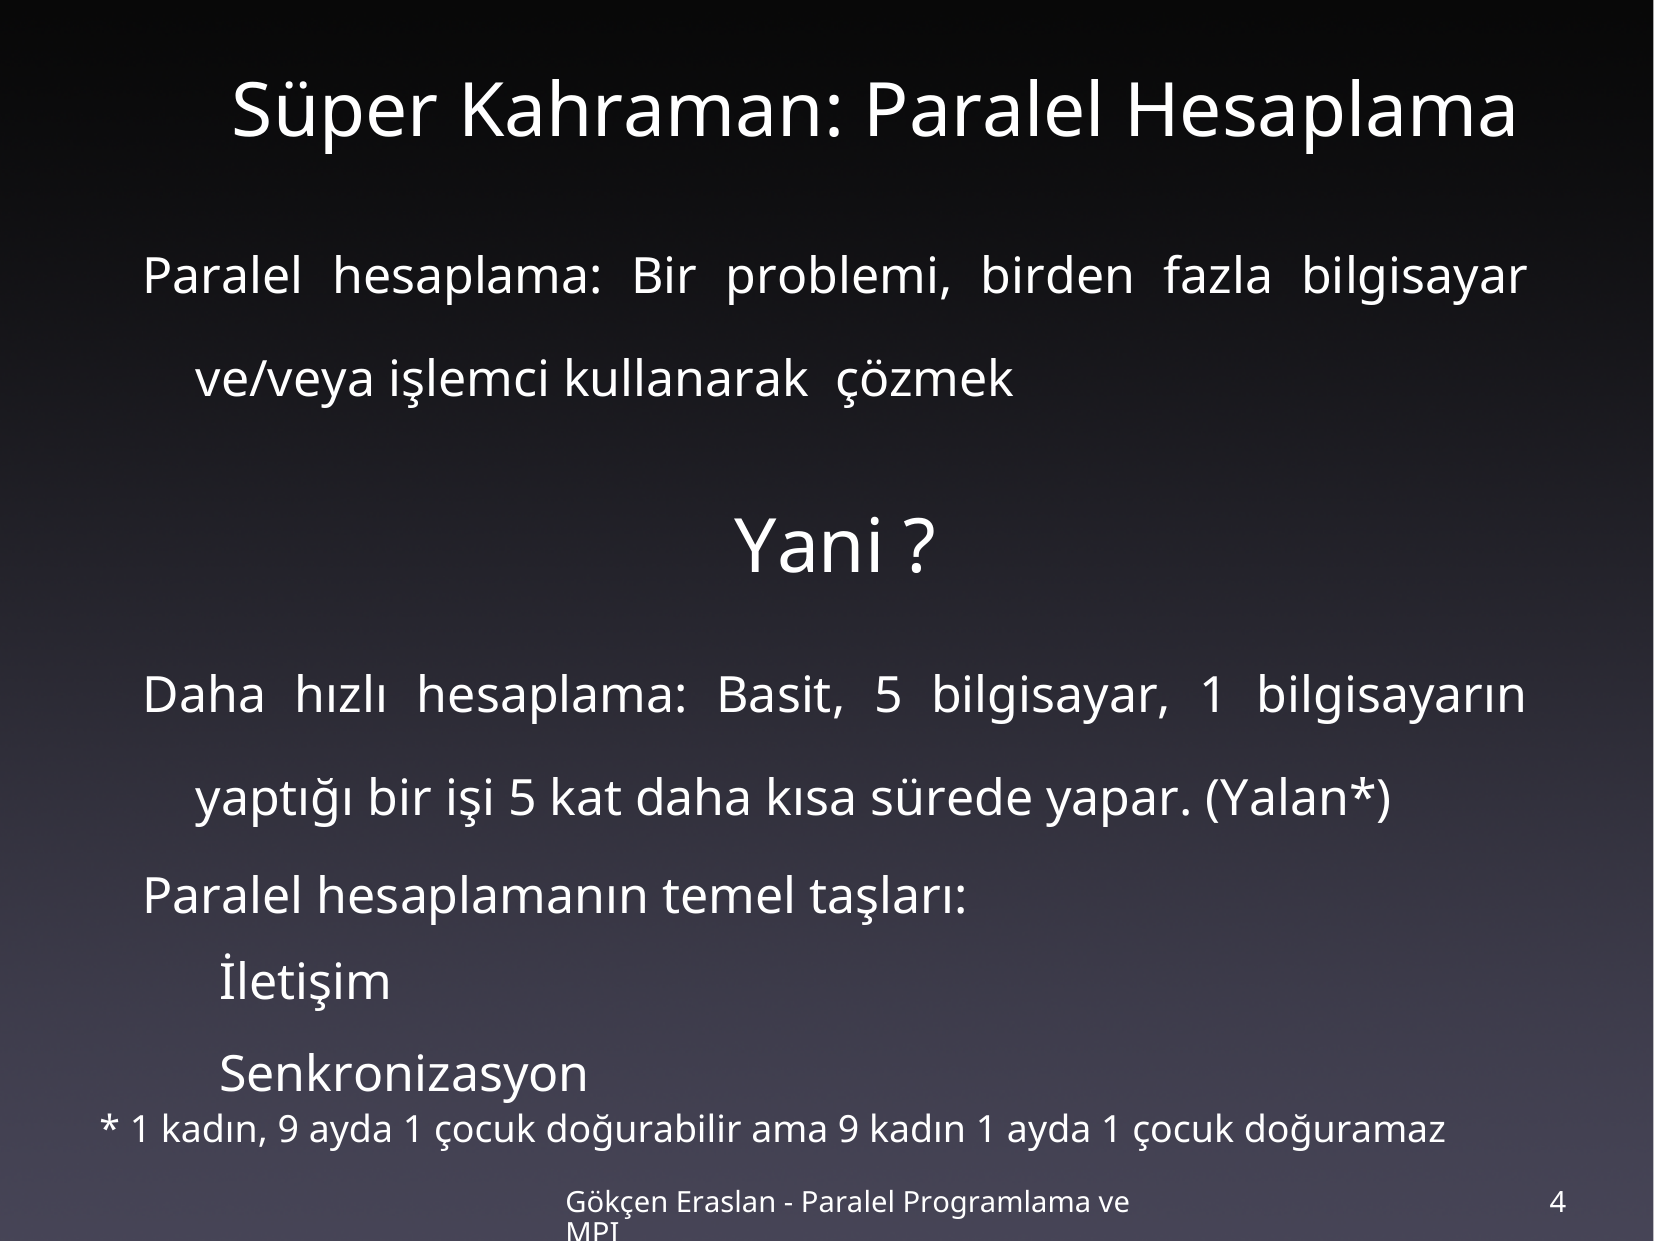

# Süper Kahraman: Paralel Hesaplama
Paralel hesaplama: Bir problemi, birden fazla bilgisayar ve/veya işlemci kullanarak çözmek
Yani ?
Daha hızlı hesaplama: Basit, 5 bilgisayar, 1 bilgisayarın yaptığı bir işi 5 kat daha kısa sürede yapar. (Yalan*)
Paralel hesaplamanın temel taşları:
İletişim
Senkronizasyon
* 1 kadın, 9 ayda 1 çocuk doğurabilir ama 9 kadın 1 ayda 1 çocuk doğuramaz
Gökçen Eraslan - Paralel Programlama ve MPI
4